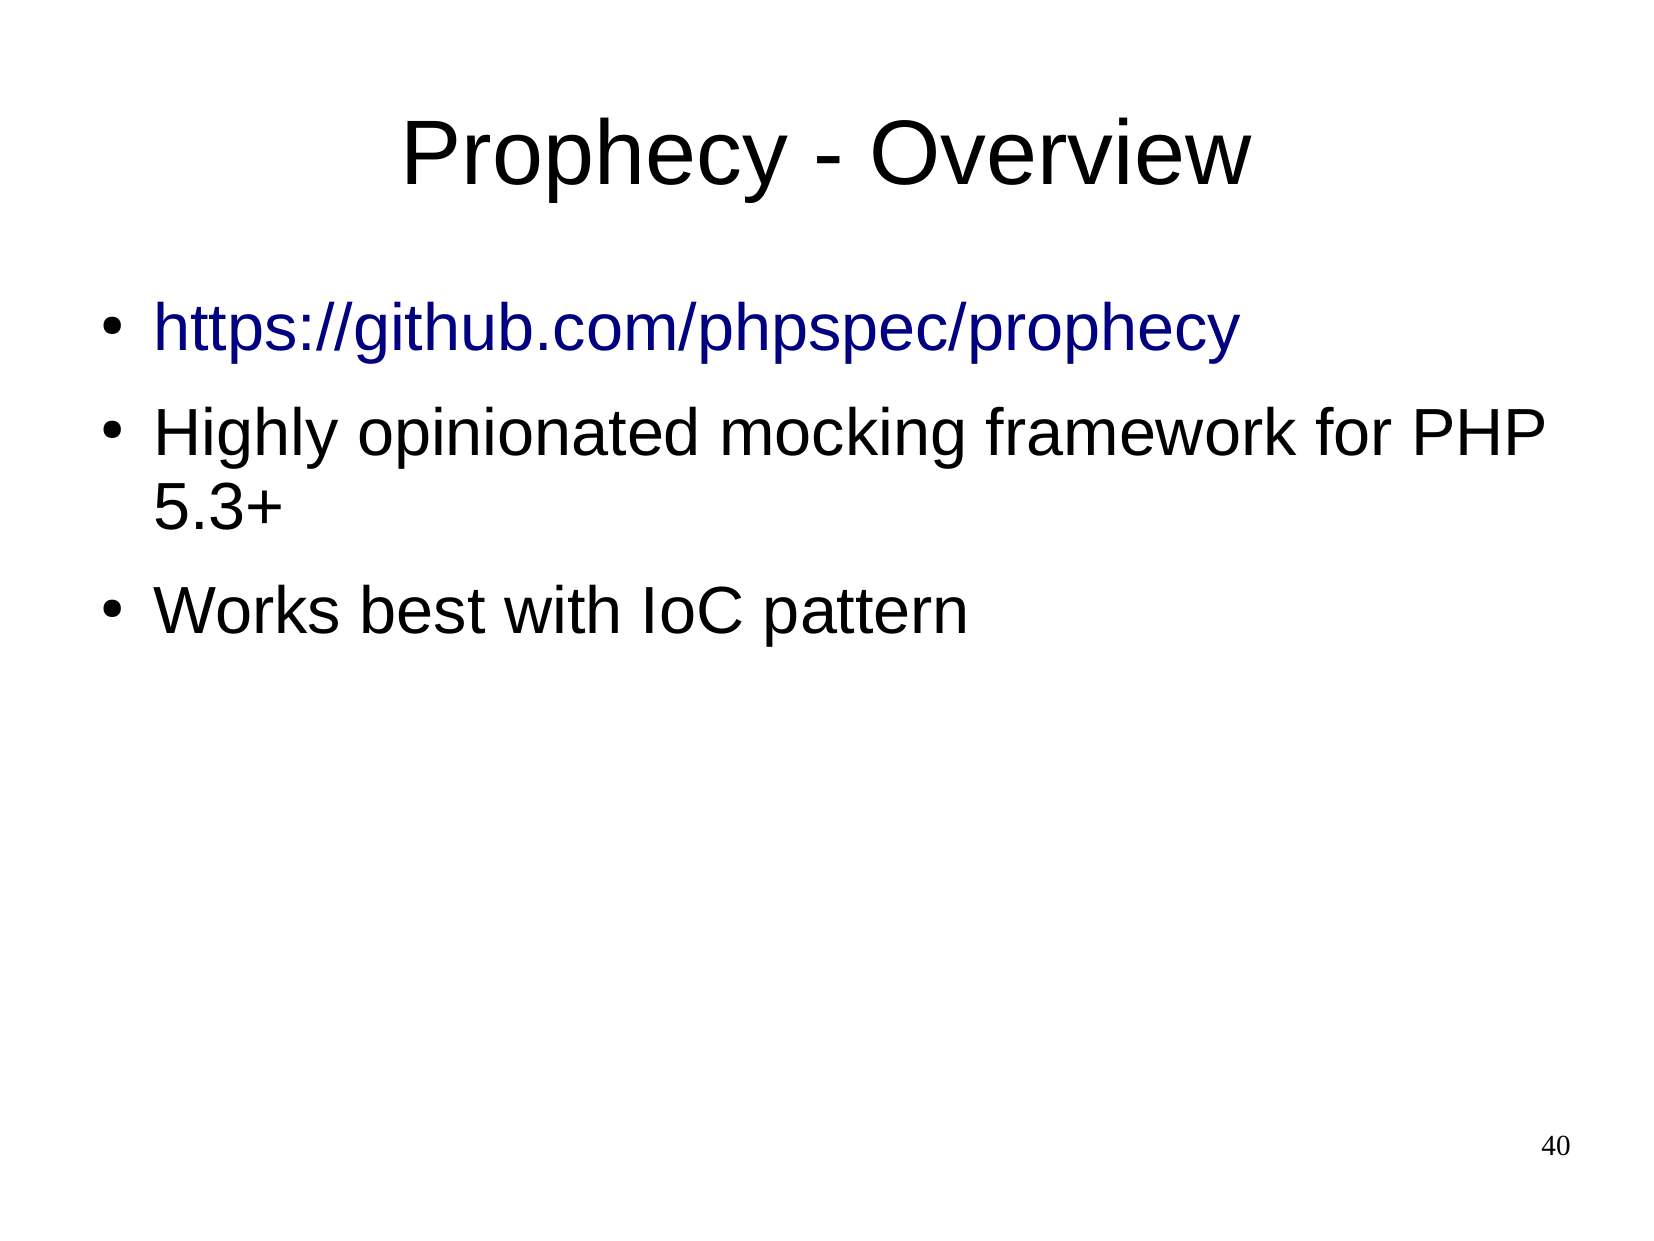

# Prophecy - Overview
https://github.com/phpspec/prophecy
Highly opinionated mocking framework for PHP 5.3+
Works best with IoC pattern
40